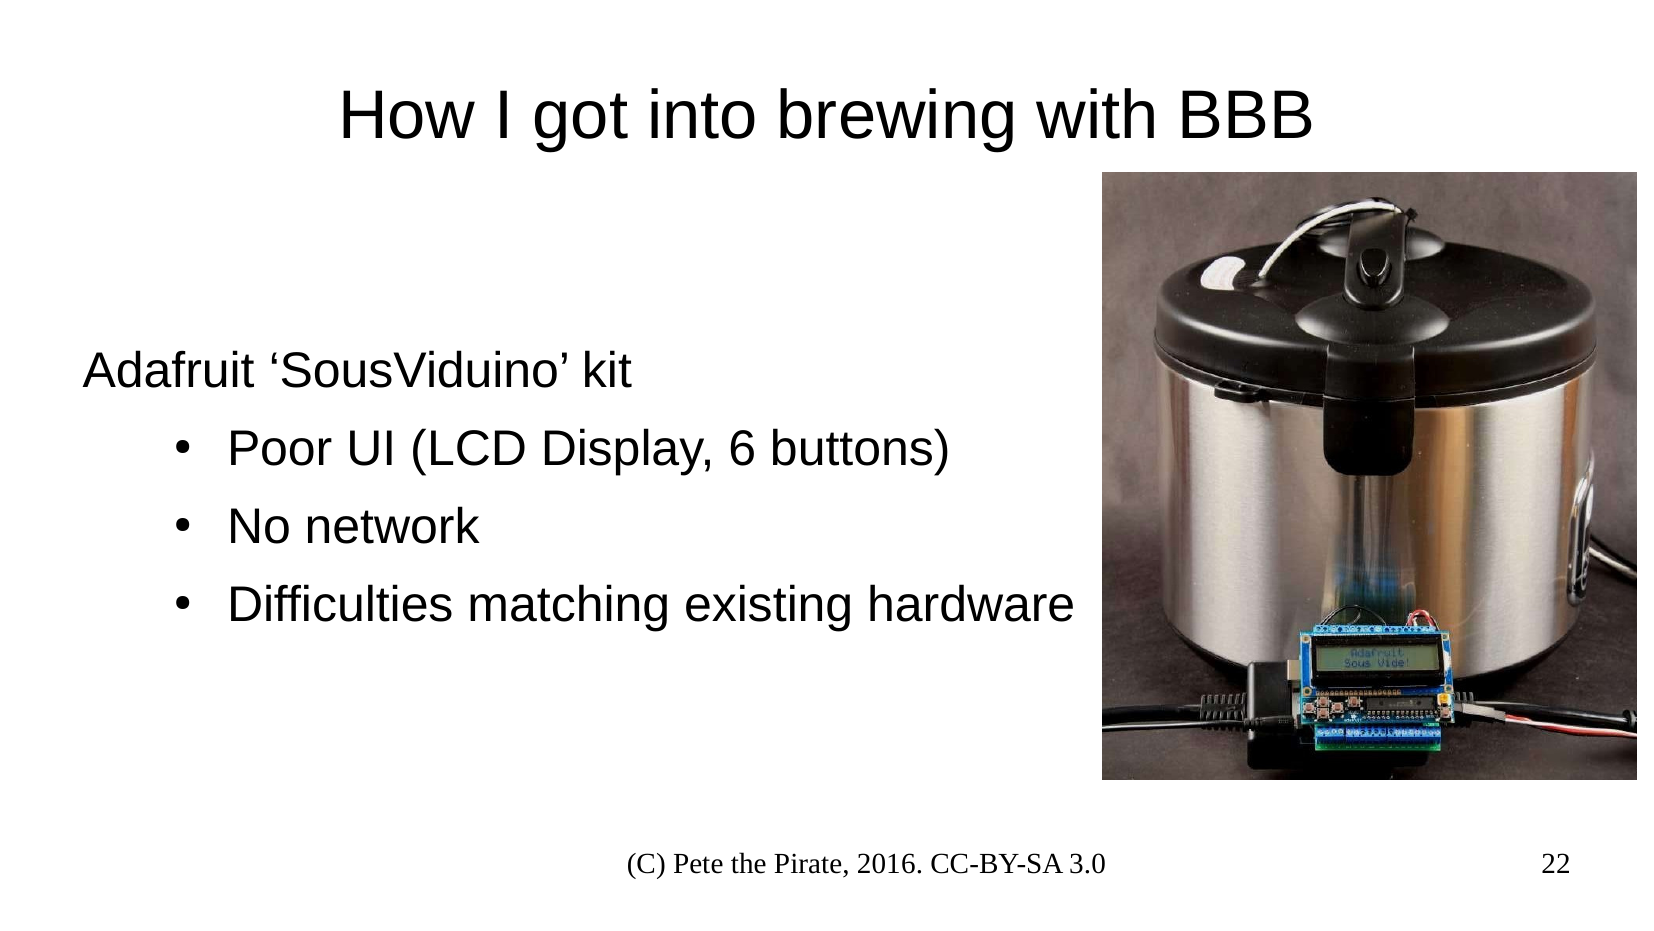

# How I got into brewing with BBB
Adafruit ‘SousViduino’ kit
Poor UI (LCD Display, 6 buttons)
No network
Difficulties matching existing hardware
(C) Pete the Pirate, 2016. CC-BY-SA 3.0
22